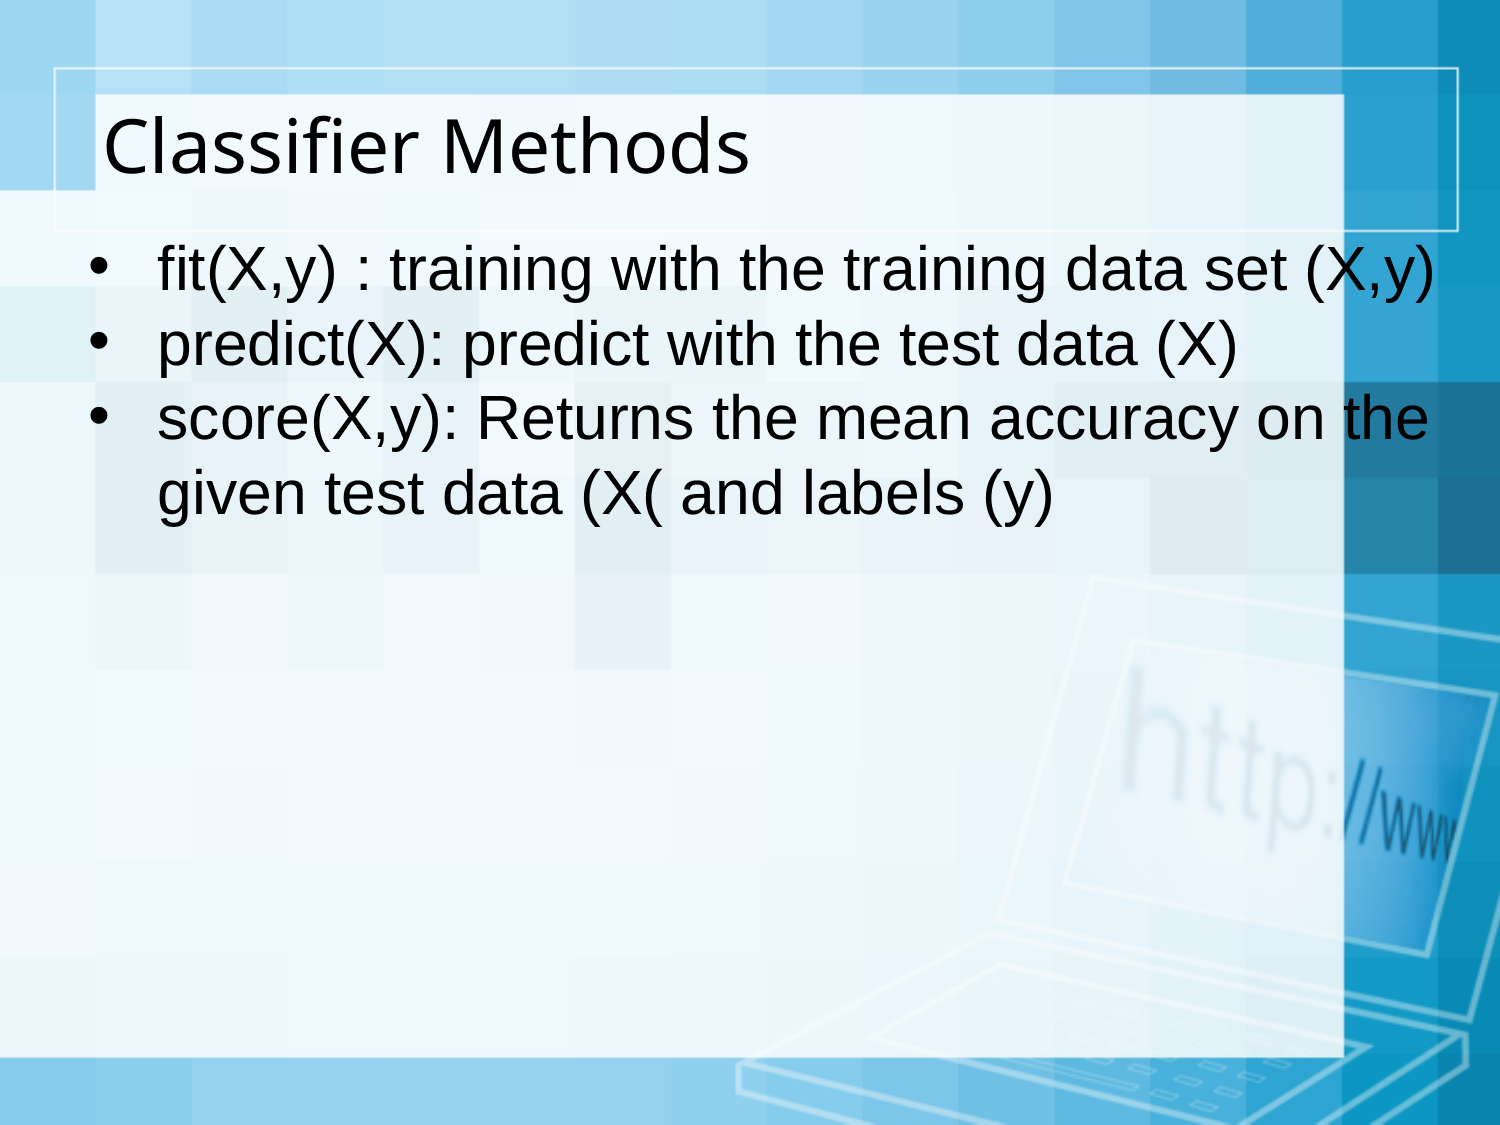

# Classifier Methods
fit(X,y) : training with the training data set (X,y)
predict(X): predict with the test data (X)
score(X,y): Returns the mean accuracy on the given test data (X( and labels (y)